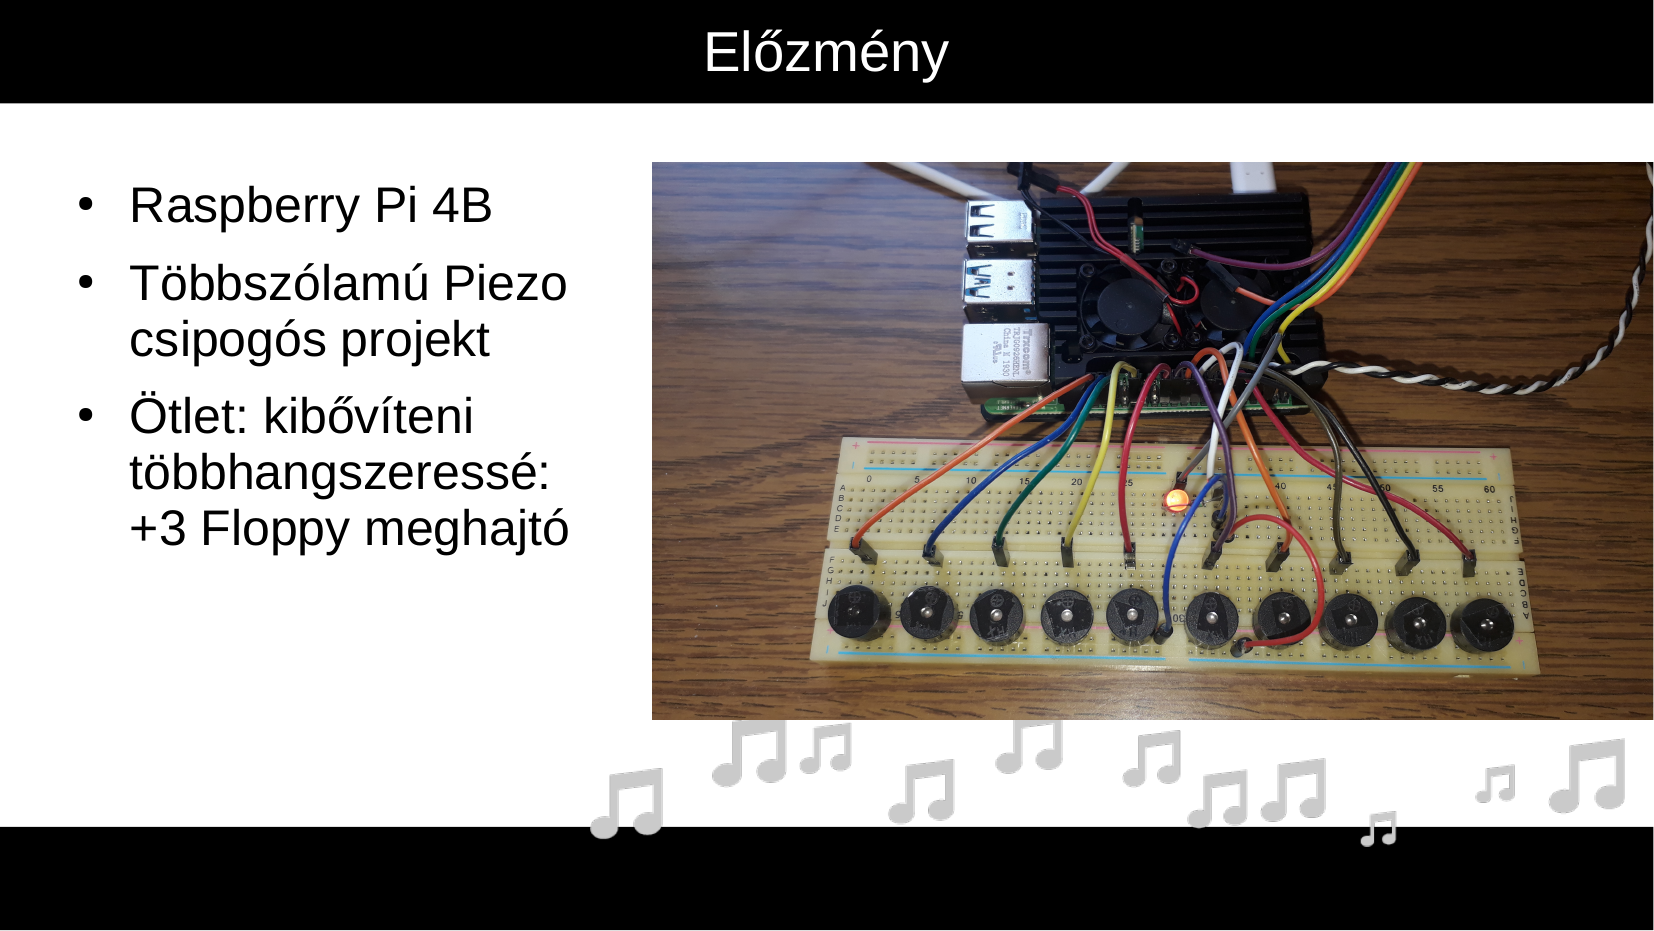

# Előzmény
Raspberry Pi 4B
Többszólamú Piezo csipogós projekt
Ötlet: kibővíteni többhangszeressé:
+3 Floppy meghajtó